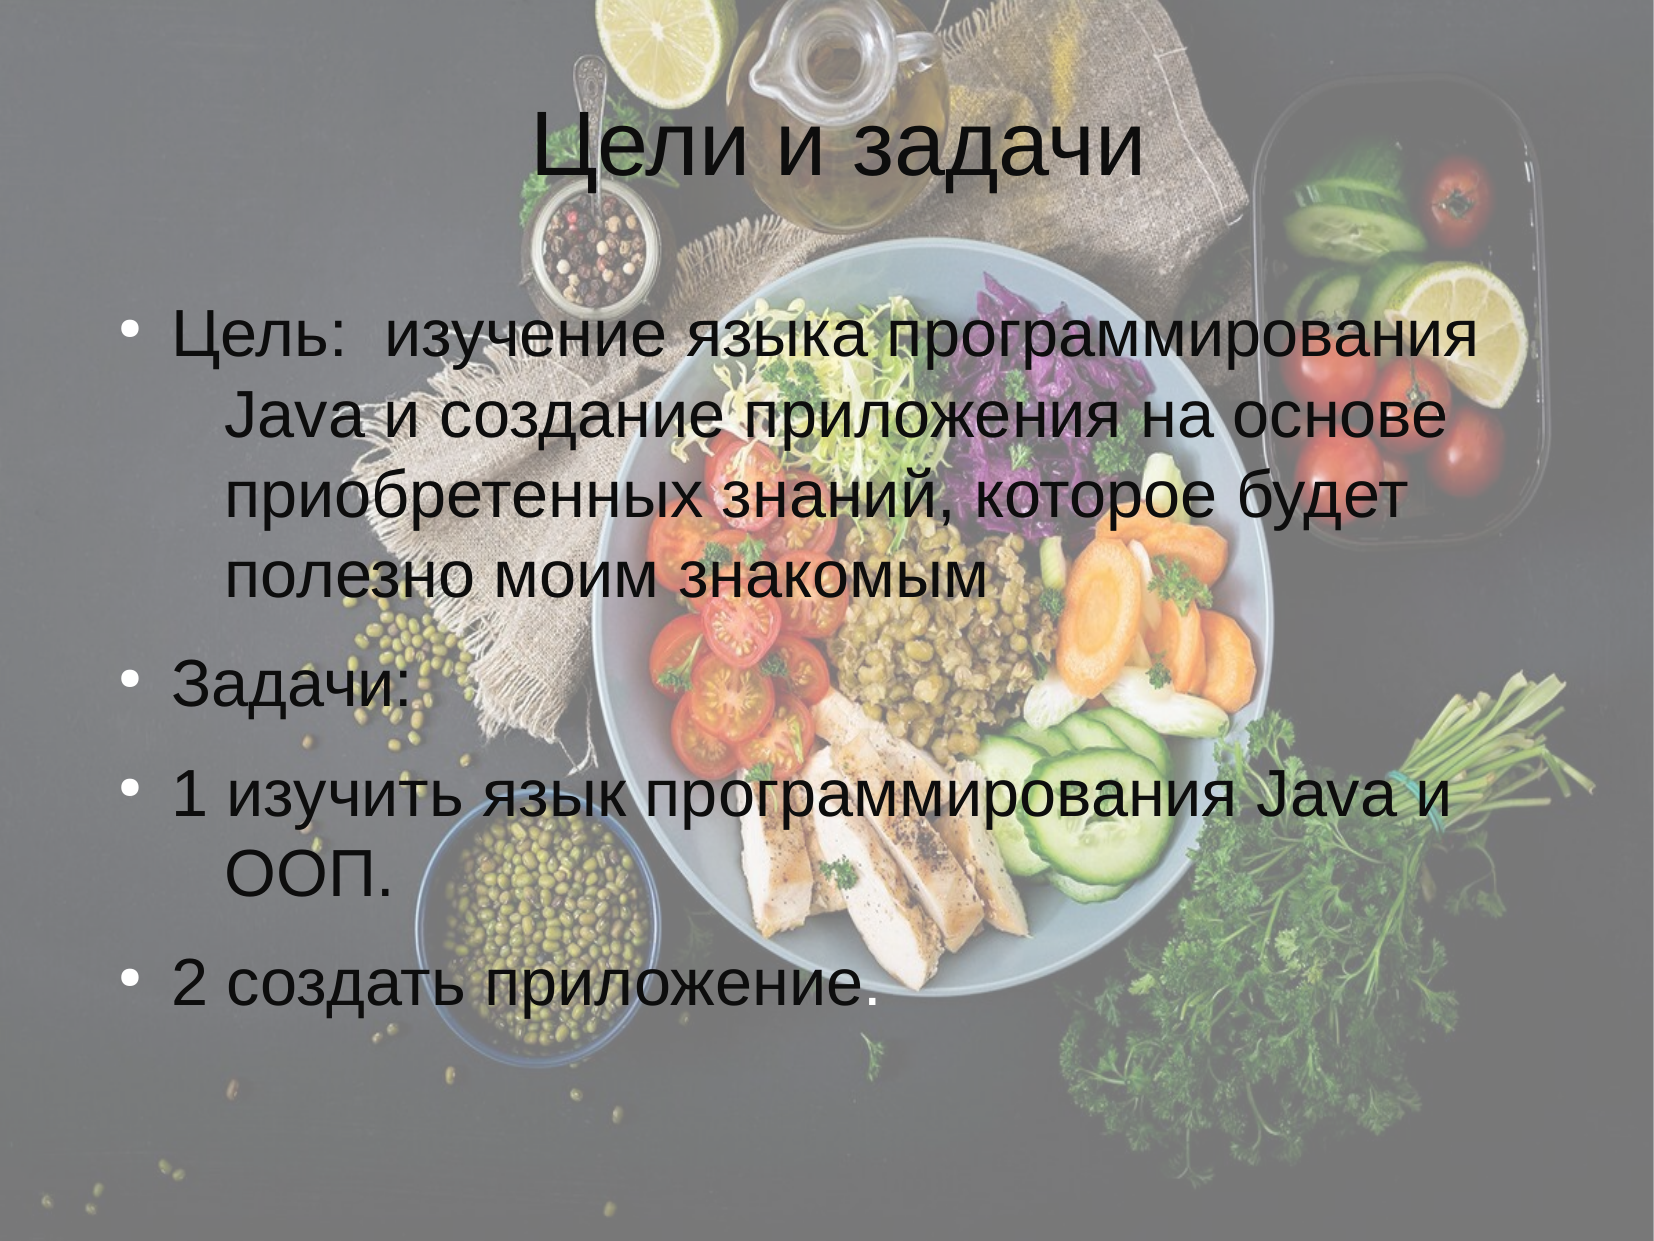

# Цели и задачи
Цель: изучение языка программирования Java и создание приложения на основе приобретенных знаний, которое будет полезно моим знакомым
Задачи:
1 изучить язык программирования Java и ООП.
2 создать приложение.